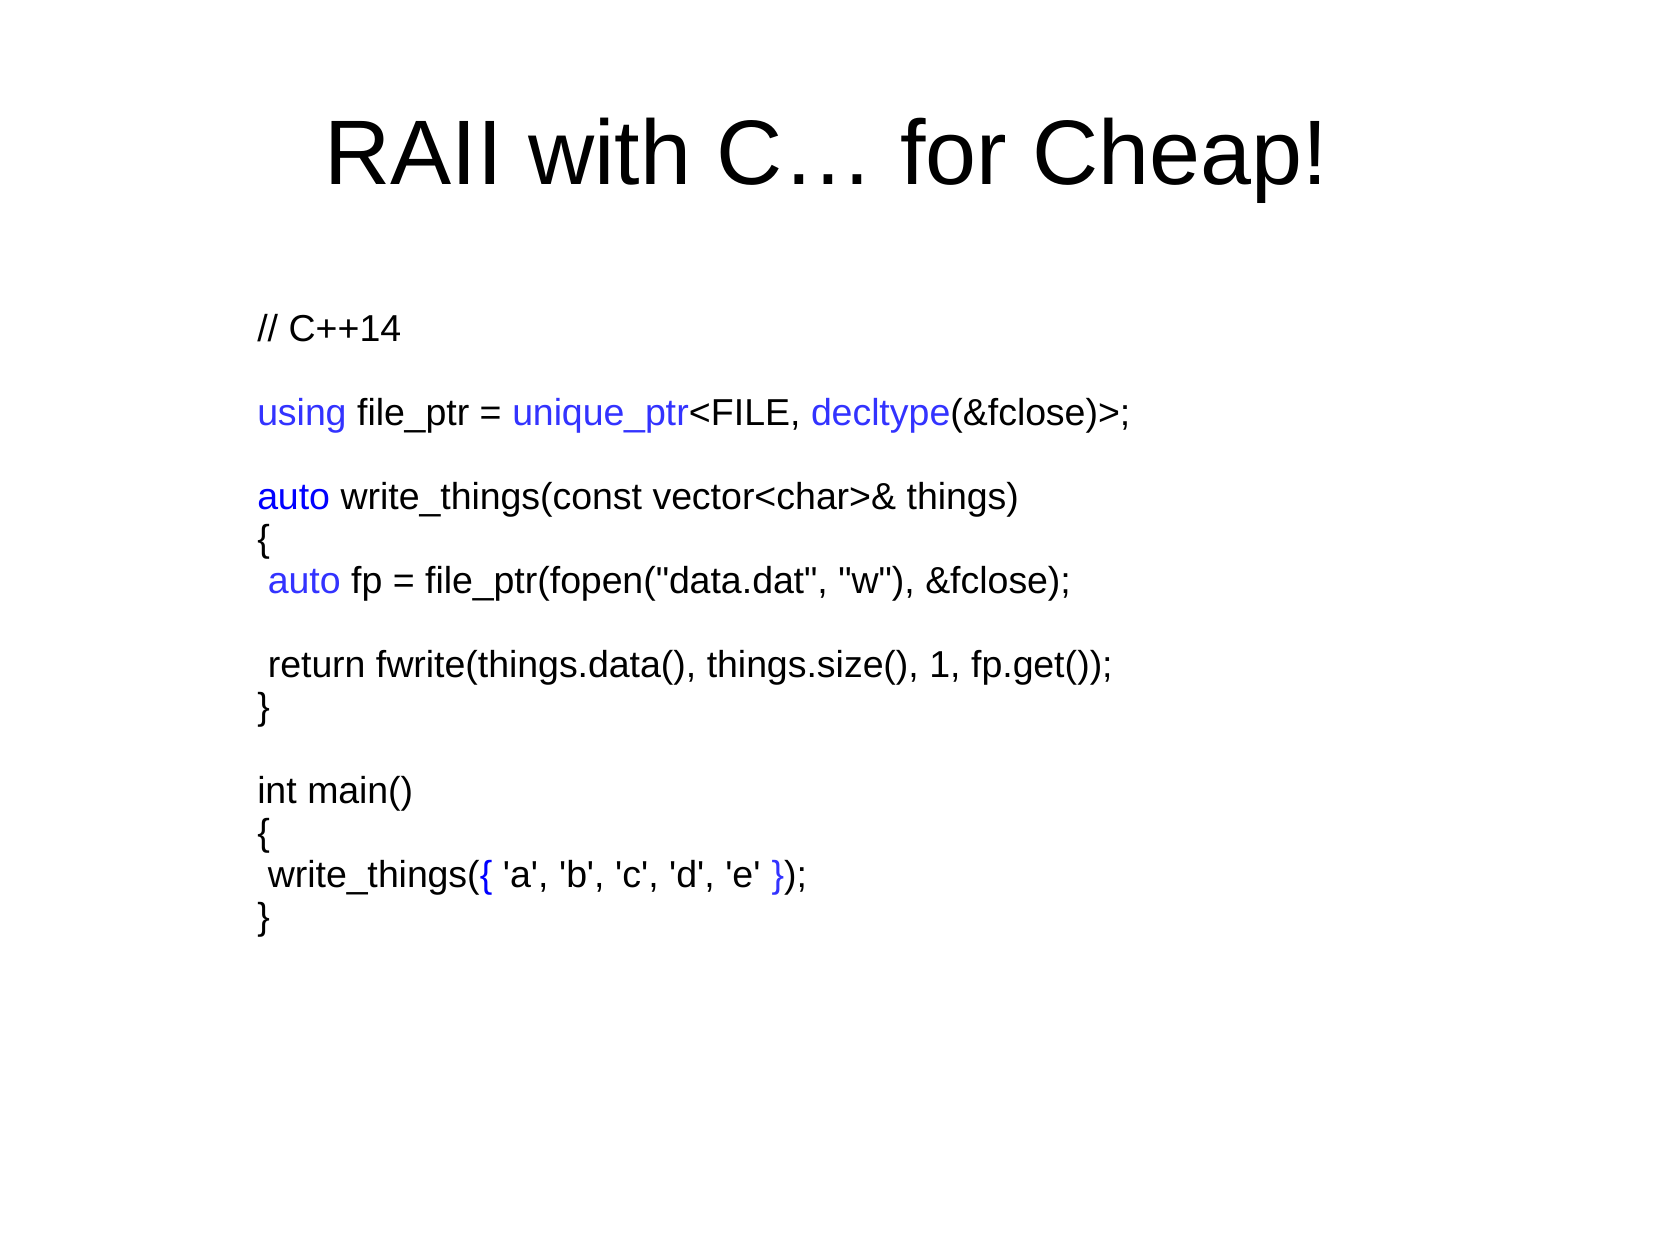

# RAII with C… for Cheap!
// C++14
using file_ptr = unique_ptr<FILE, decltype(&fclose)>;
auto write_things(const vector<char>& things)
{
 auto fp = file_ptr(fopen("data.dat", "w"), &fclose);
 return fwrite(things.data(), things.size(), 1, fp.get());
}
int main()
{
 write_things({ 'a', 'b', 'c', 'd', 'e' });
}